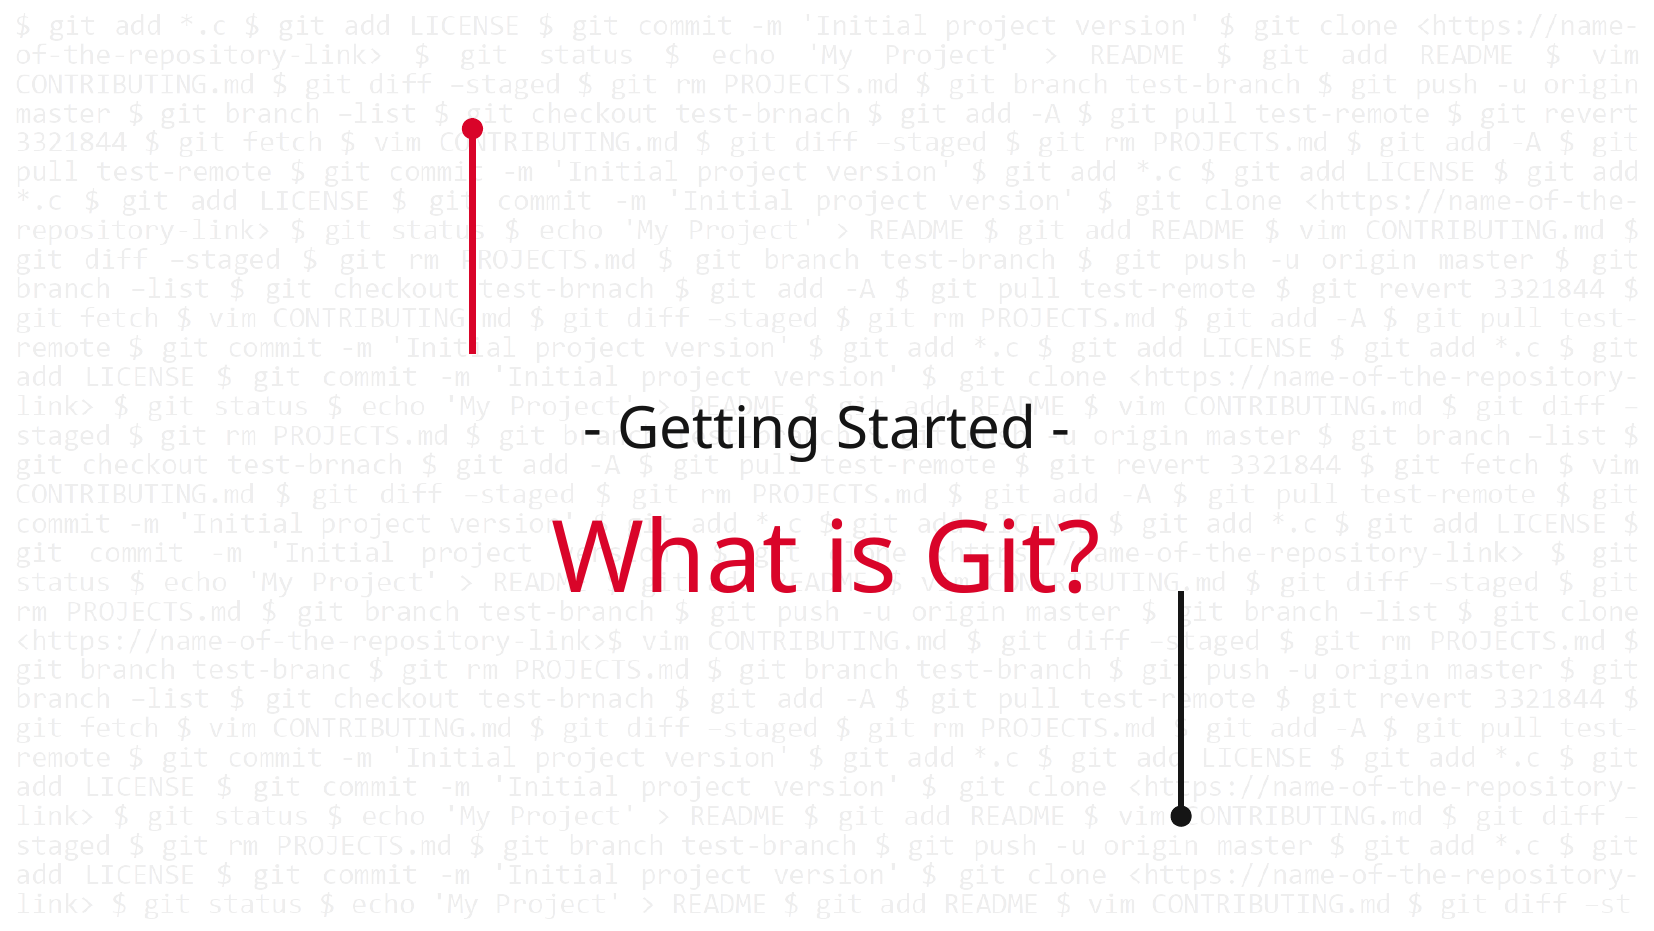

- Getting Started -
What is Git?